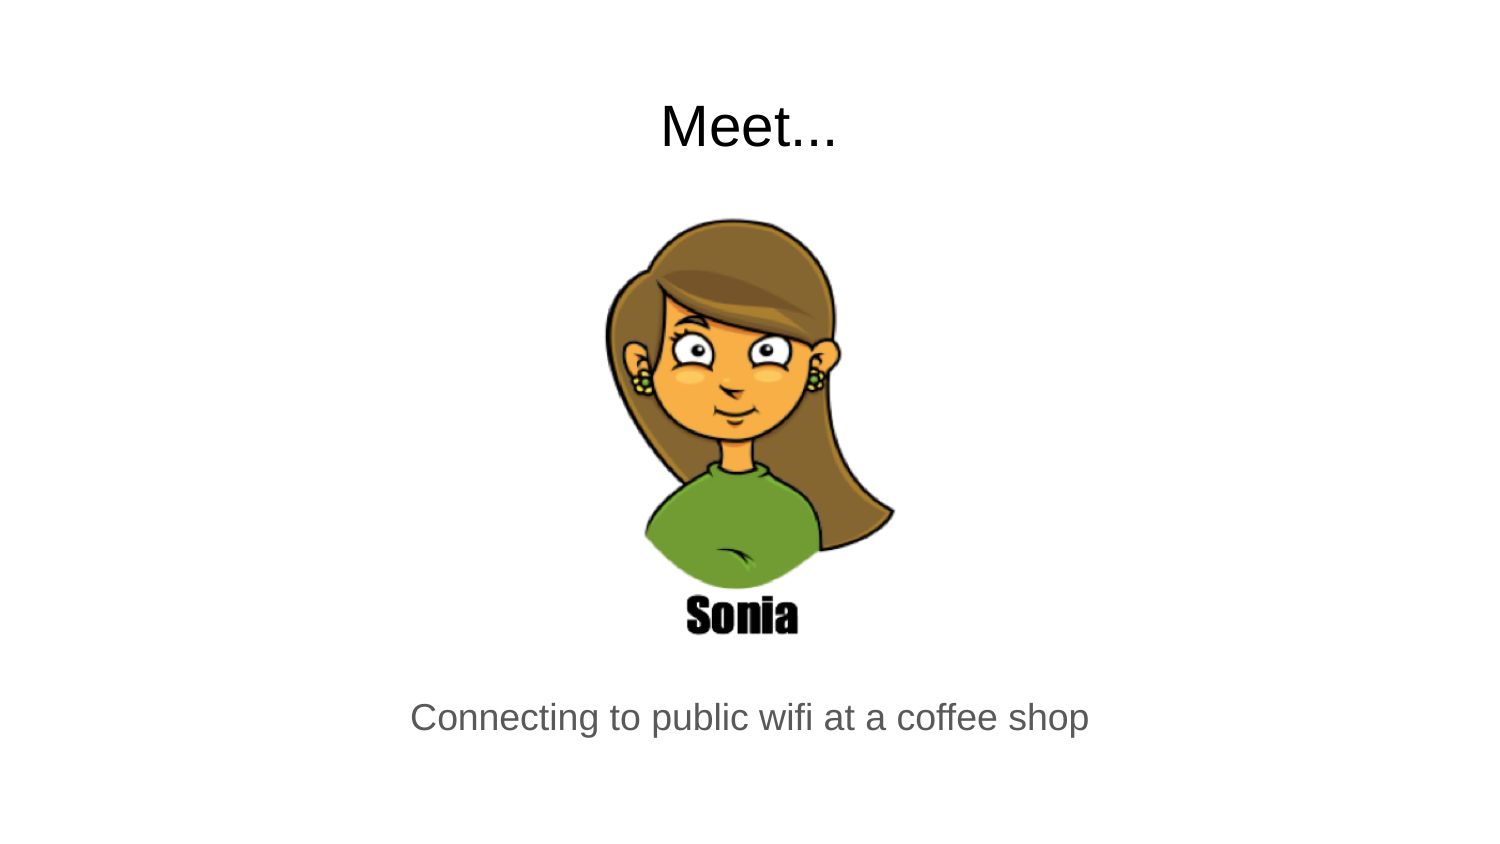

# Meet...
Connecting to public wifi at a coffee shop